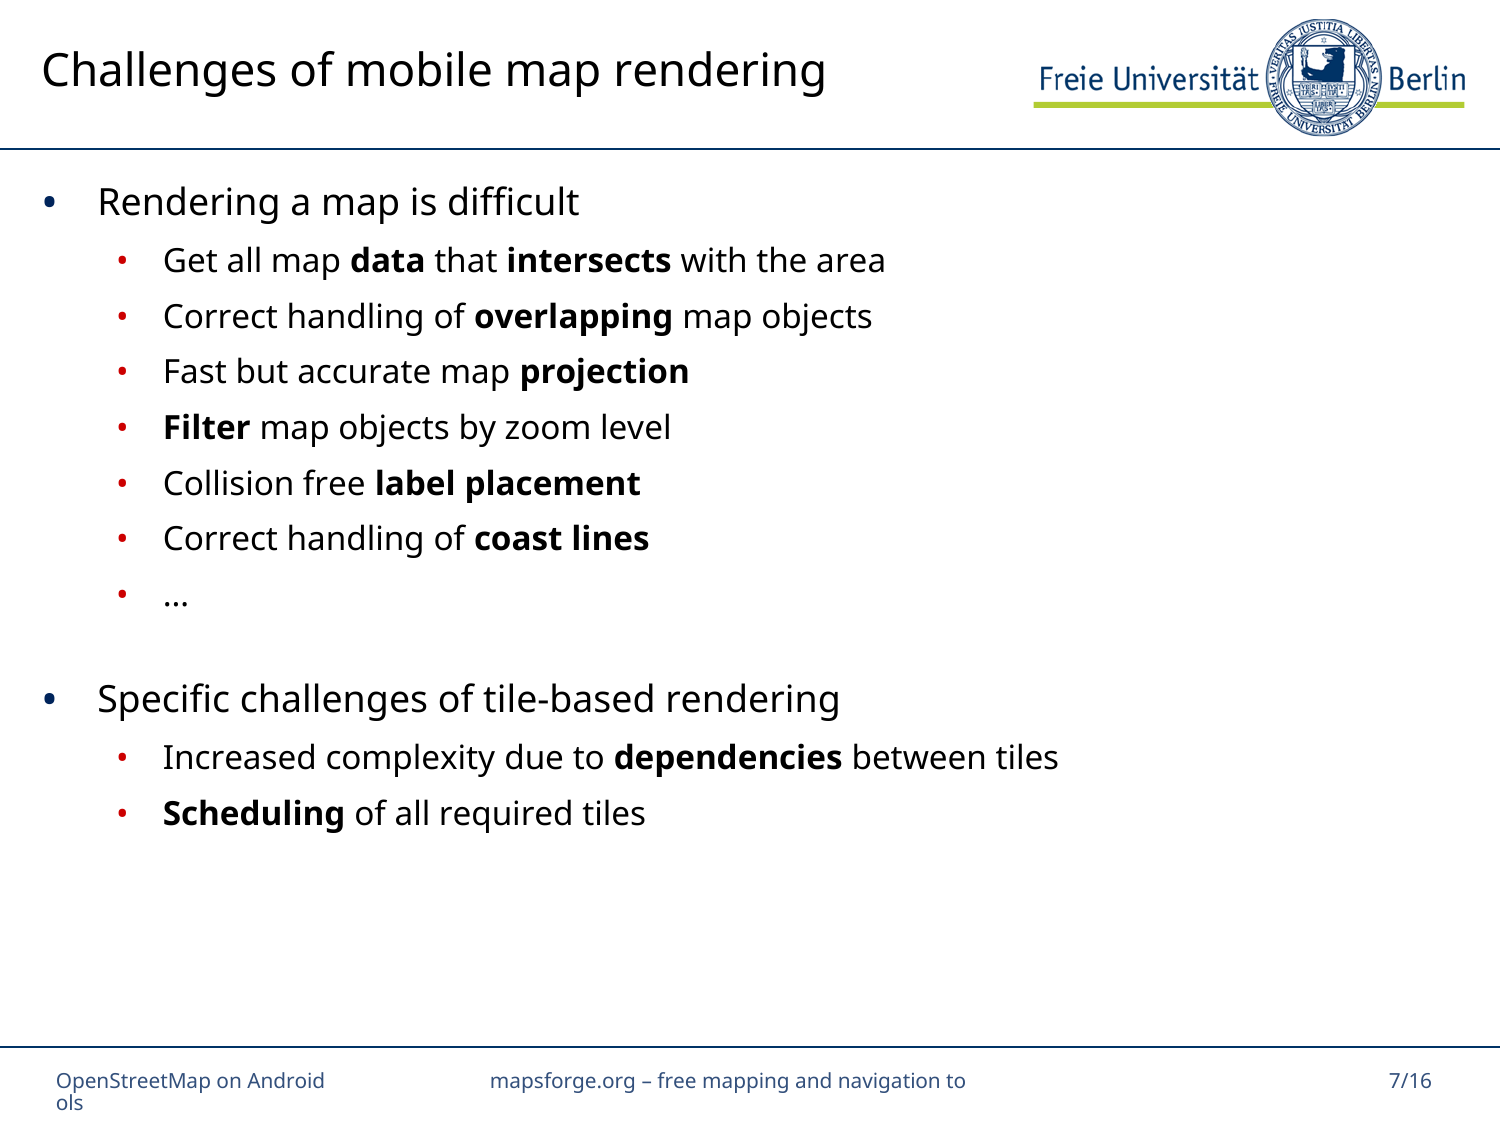

# Challenges of mobile map rendering
Rendering a map is difficult
Get all map data that intersects with the area
Correct handling of overlapping map objects
Fast but accurate map projection
Filter map objects by zoom level
Collision free label placement
Correct handling of coast lines
…
Specific challenges of tile-based rendering
Increased complexity due to dependencies between tiles
Scheduling of all required tiles
OpenStreetMap on Android mapsforge.org – free mapping and navigation tools
7